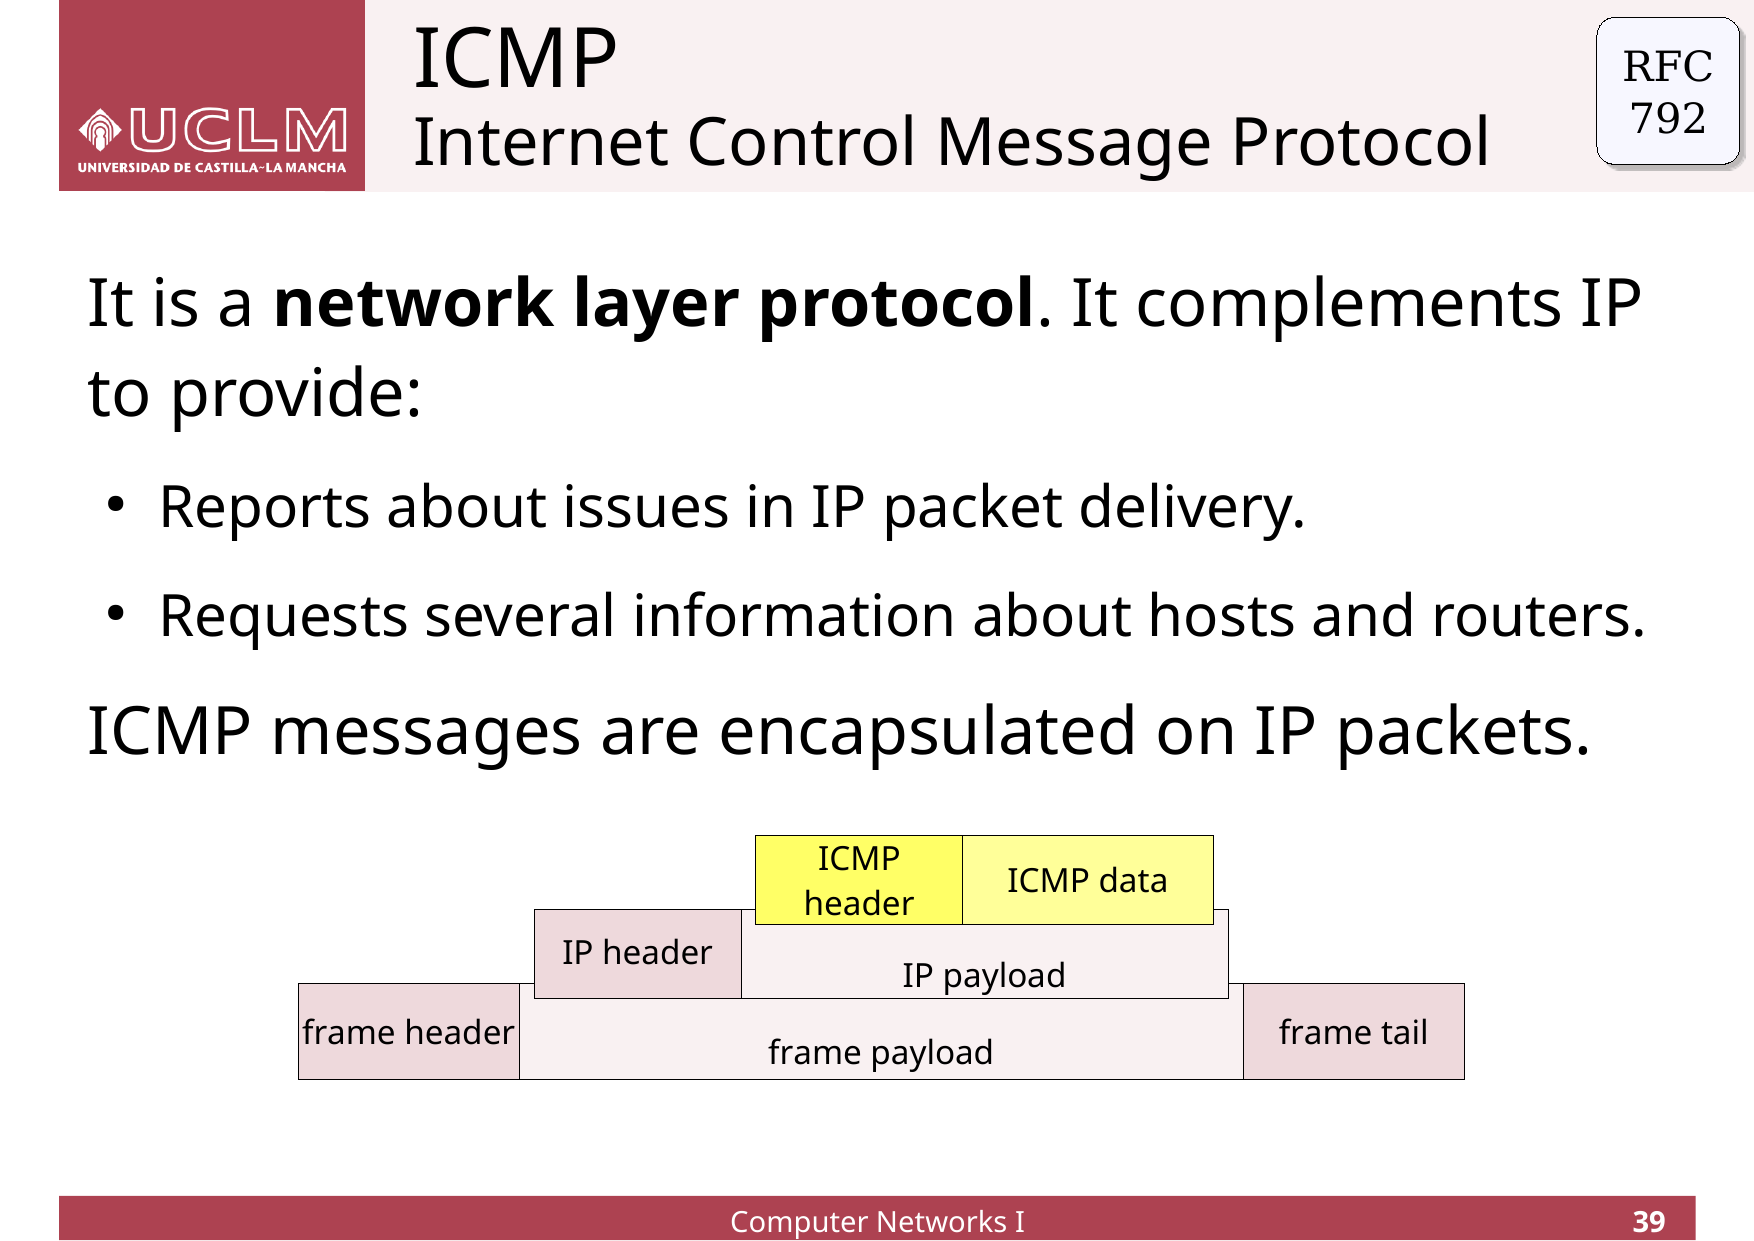

ICMP
Internet Control Message Protocol
RFC
792
# It is a network layer protocol. It complements IP to provide:
Reports about issues in IP packet delivery.
Requests several information about hosts and routers.
ICMP messages are encapsulated on IP packets.
ICMP
header
ICMP data
IP header
IP payload
frame header
frame payload
frame tail
Computer Networks I
39